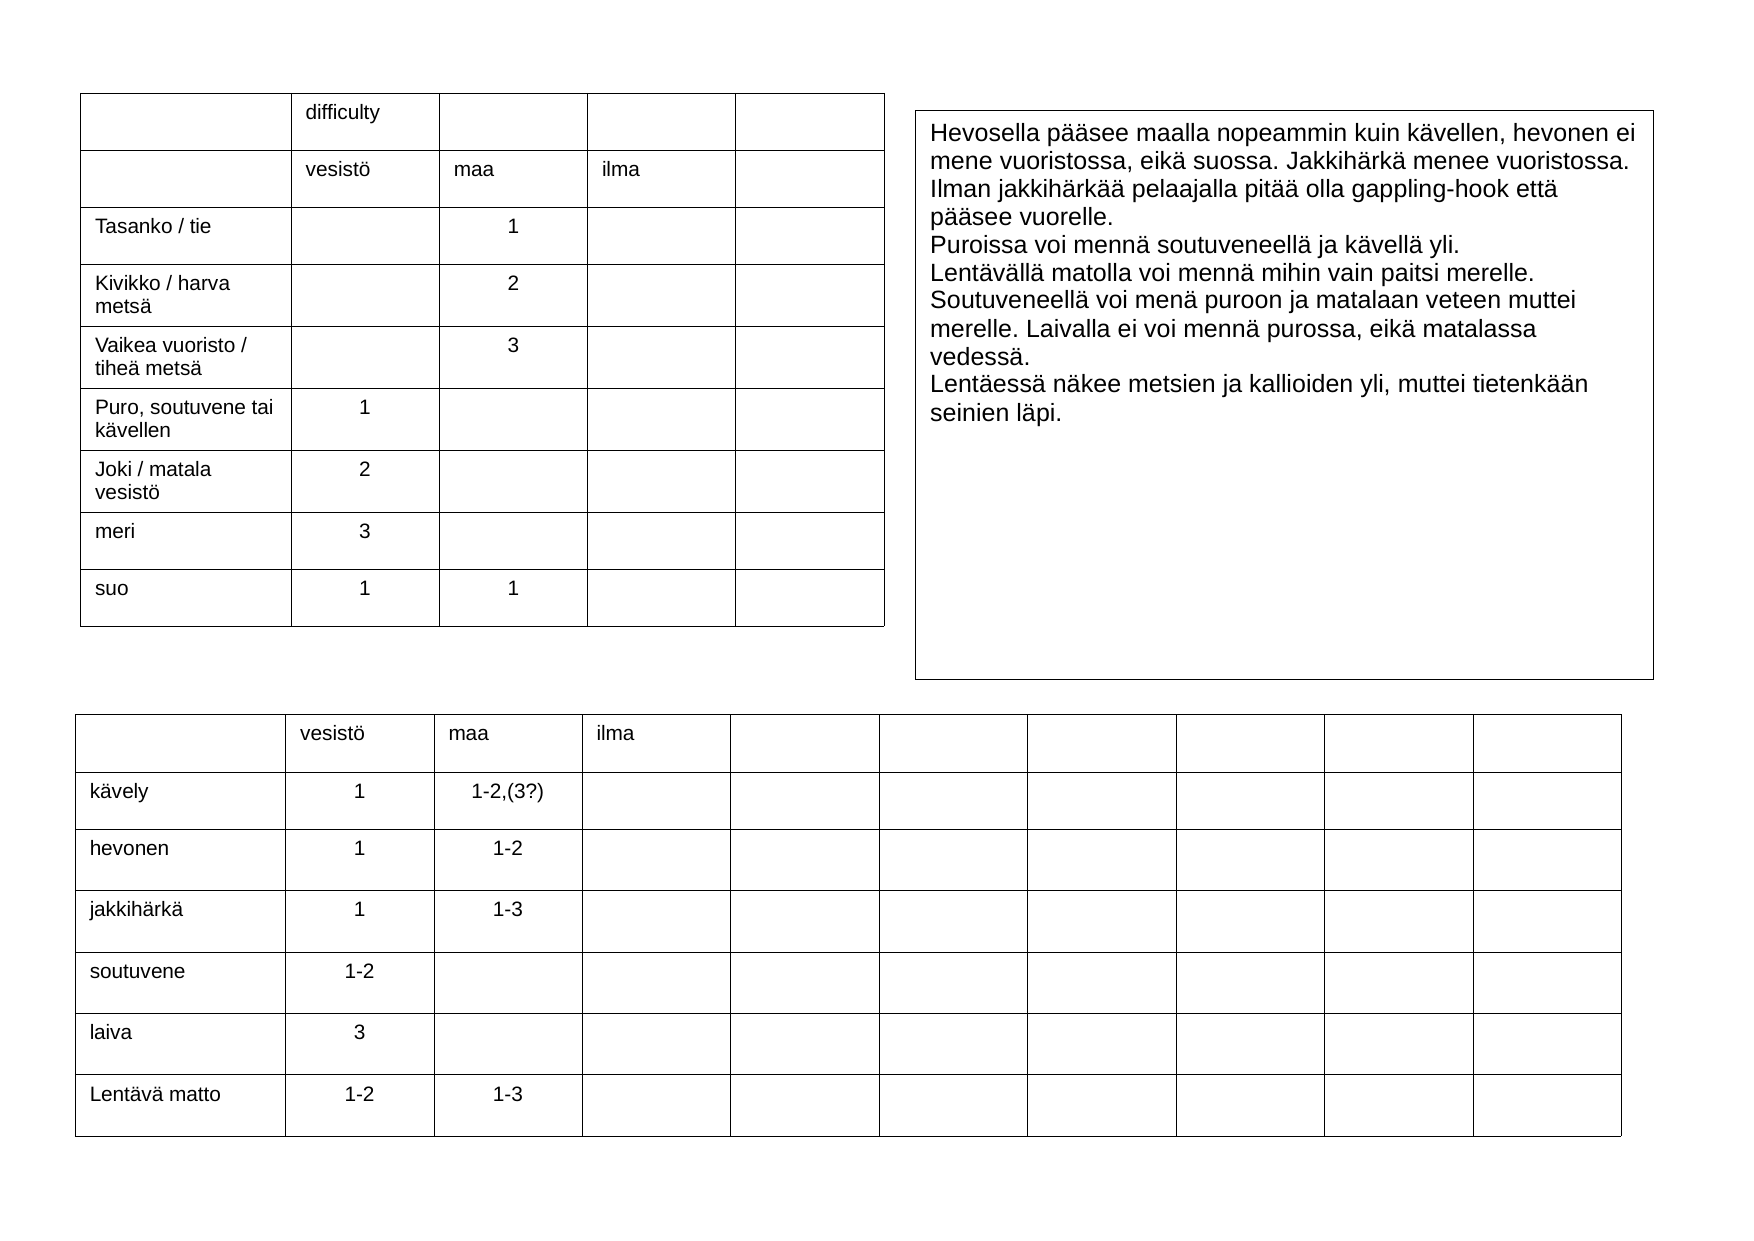

| | difficulty | | | |
| --- | --- | --- | --- | --- |
| | vesistö | maa | ilma | |
| Tasanko / tie | | 1 | | |
| Kivikko / harva metsä | | 2 | | |
| Vaikea vuoristo / tiheä metsä | | 3 | | |
| Puro, soutuvene tai kävellen | 1 | | | |
| Joki / matala vesistö | 2 | | | |
| meri | 3 | | | |
| suo | 1 | 1 | | |
Hevosella pääsee maalla nopeammin kuin kävellen, hevonen ei mene vuoristossa, eikä suossa. Jakkihärkä menee vuoristossa. Ilman jakkihärkää pelaajalla pitää olla gappling-hook että pääsee vuorelle.
Puroissa voi mennä soutuveneellä ja kävellä yli.
Lentävällä matolla voi mennä mihin vain paitsi merelle. Soutuveneellä voi menä puroon ja matalaan veteen muttei merelle. Laivalla ei voi mennä purossa, eikä matalassa vedessä.
Lentäessä näkee metsien ja kallioiden yli, muttei tietenkään seinien läpi.
| | vesistö | maa | ilma | | | | | | |
| --- | --- | --- | --- | --- | --- | --- | --- | --- | --- |
| kävely | 1 | 1-2,(3?) | | | | | | | |
| hevonen | 1 | 1-2 | | | | | | | |
| jakkihärkä | 1 | 1-3 | | | | | | | |
| soutuvene | 1-2 | | | | | | | | |
| laiva | 3 | | | | | | | | |
| Lentävä matto | 1-2 | 1-3 | | | | | | | |